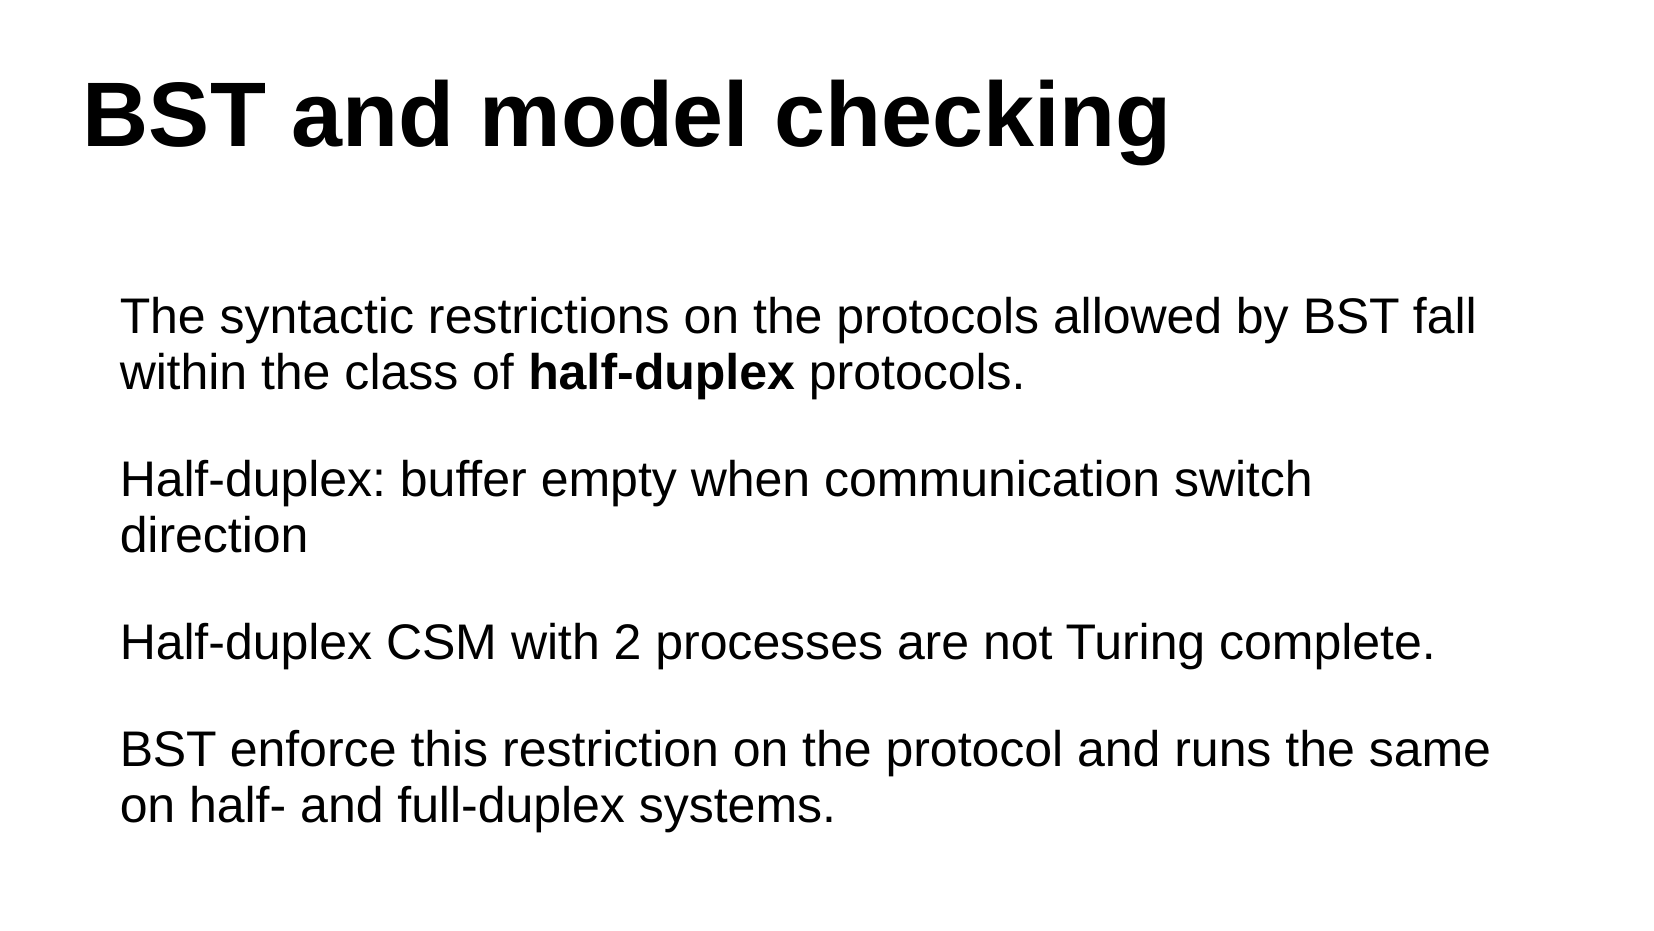

# BST and model checking
The syntactic restrictions on the protocols allowed by BST fall within the class of half-duplex protocols.
Half-duplex: buffer empty when communication switch direction
Half-duplex CSM with 2 processes are not Turing complete.
BST enforce this restriction on the protocol and runs the same on half- and full-duplex systems.